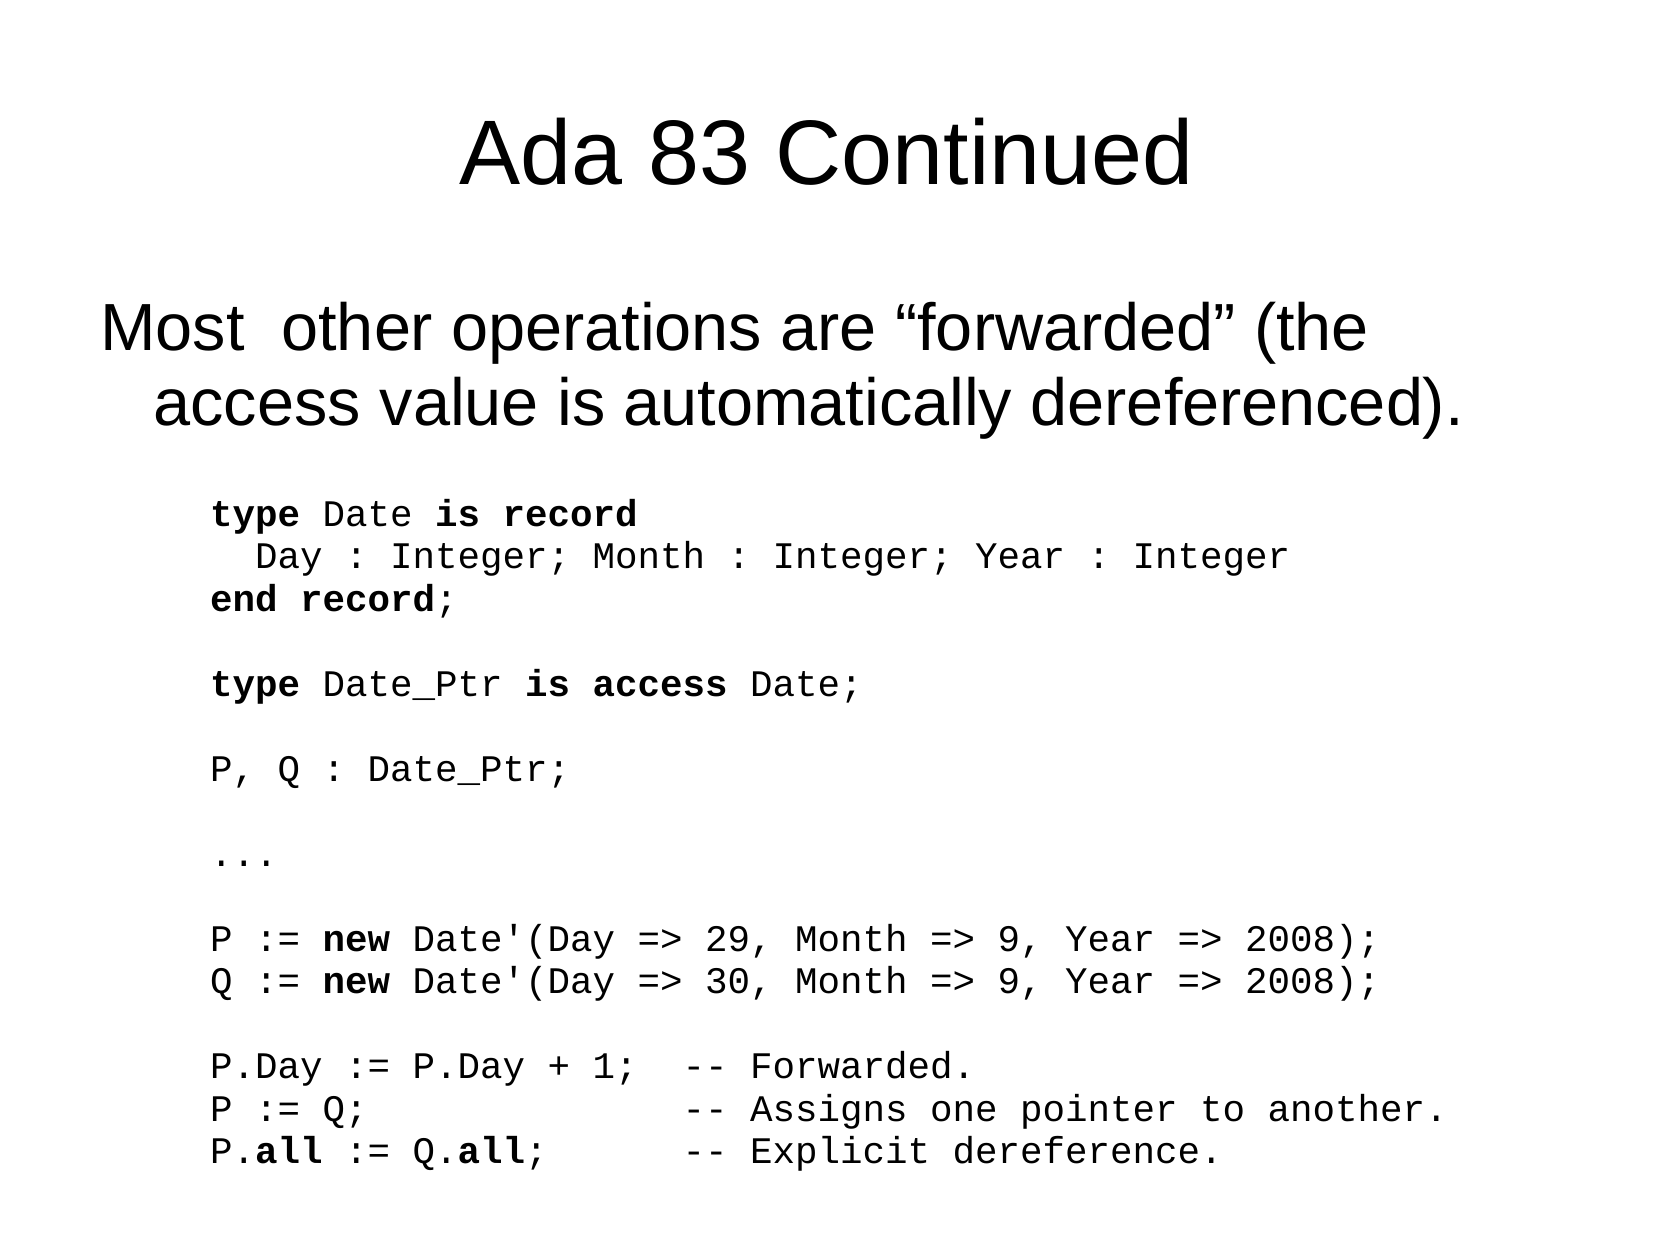

# Ada 83 Continued
Most other operations are “forwarded” (the access value is automatically dereferenced).
type Date is record
 Day : Integer; Month : Integer; Year : Integer
end record;
type Date_Ptr is access Date;
P, Q : Date_Ptr;
...
P := new Date'(Day => 29, Month => 9, Year => 2008);
Q := new Date'(Day => 30, Month => 9, Year => 2008);
P.Day := P.Day + 1; -- Forwarded.
P := Q; -- Assigns one pointer to another.
P.all := Q.all; -- Explicit dereference.